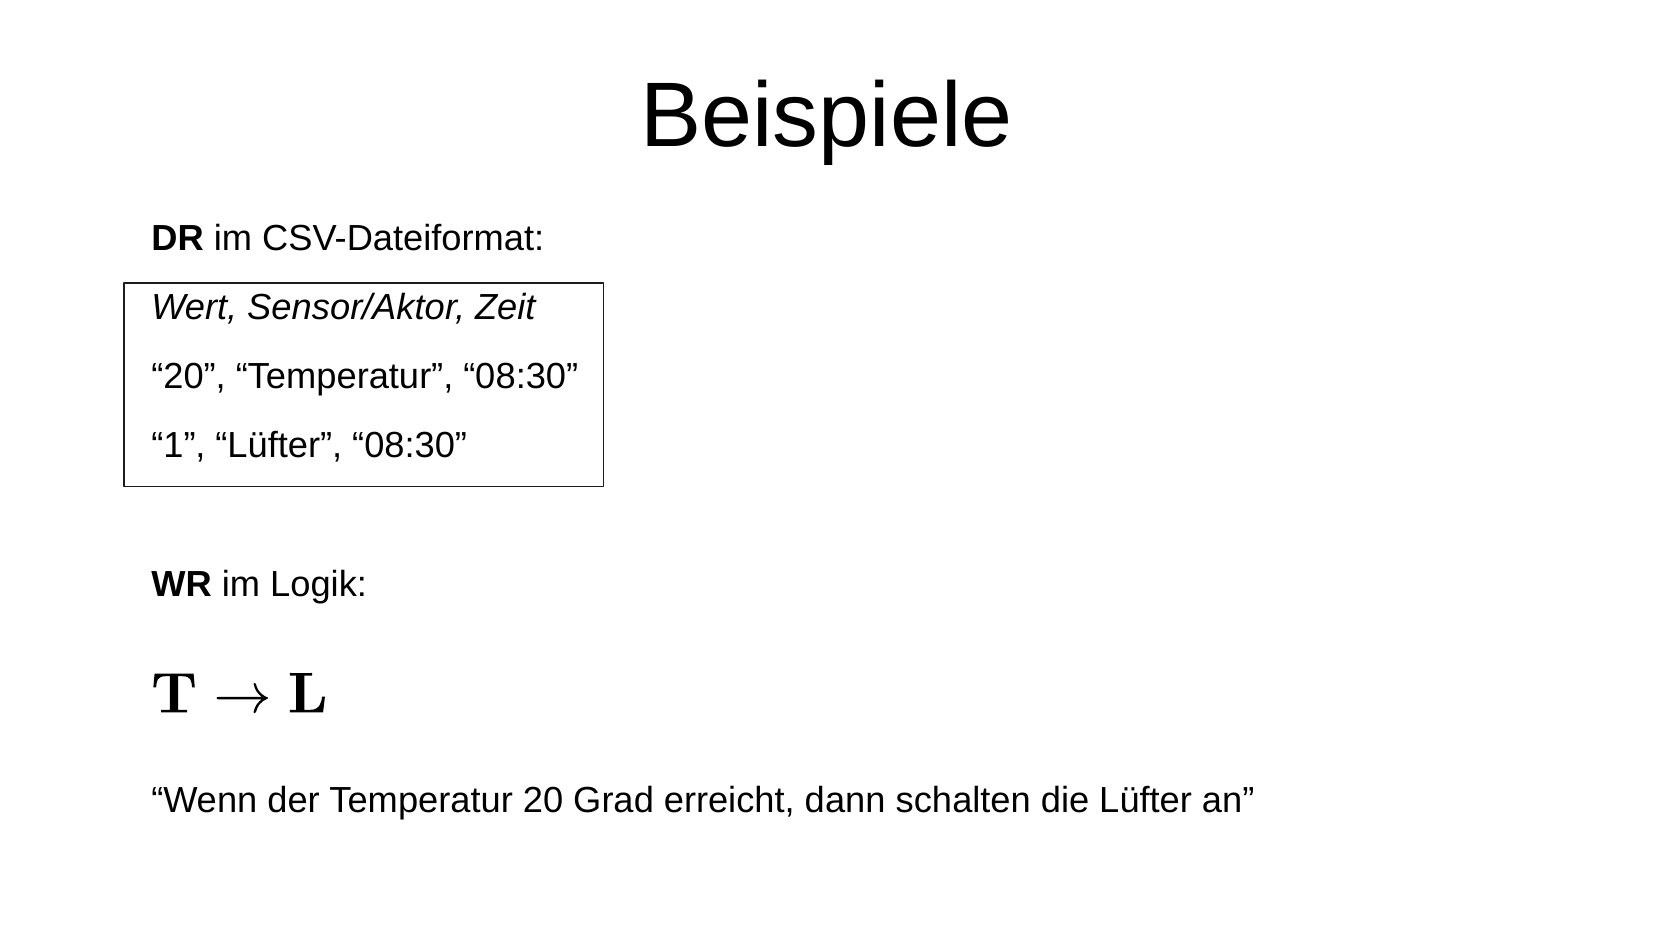

# Beispiele
DR im CSV-Dateiformat:
Wert, Sensor/Aktor, Zeit
“20”, “Temperatur”, “08:30”
“1”, “Lüfter”, “08:30”
WR im Logik:
“Wenn der Temperatur 20 Grad erreicht, dann schalten die Lüfter an”